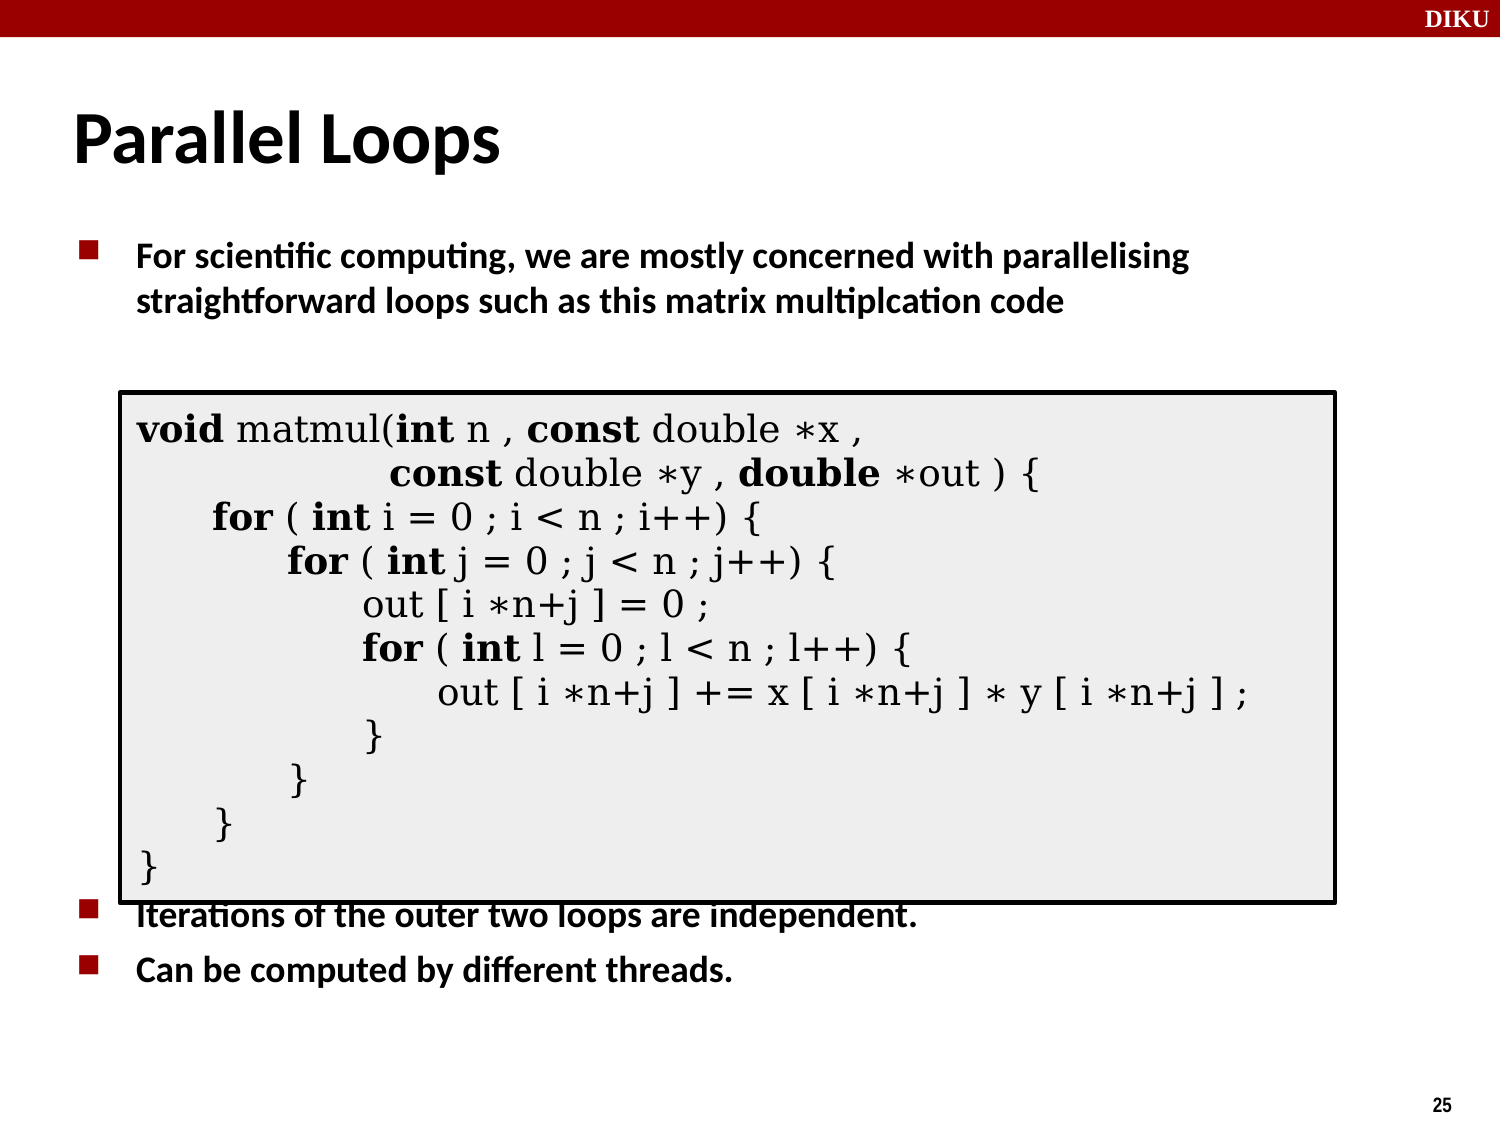

Parallel Loops
For scientific computing, we are mostly concerned with parallelising straightforward loops such as this matrix multiplcation code
Iterations of the outer two loops are independent.
Can be computed by different threads.
void matmul(int n , const double ∗x ,
 const double ∗y , double ∗out ) {
	for ( int i = 0 ; i < n ; i++) {
		for ( int j = 0 ; j < n ; j++) {
			out [ i ∗n+j ] = 0 ;
			for ( int l = 0 ; l < n ; l++) {
				out [ i ∗n+j ] += x [ i ∗n+j ] ∗ y [ i ∗n+j ] ;
			}
		}
	}
}